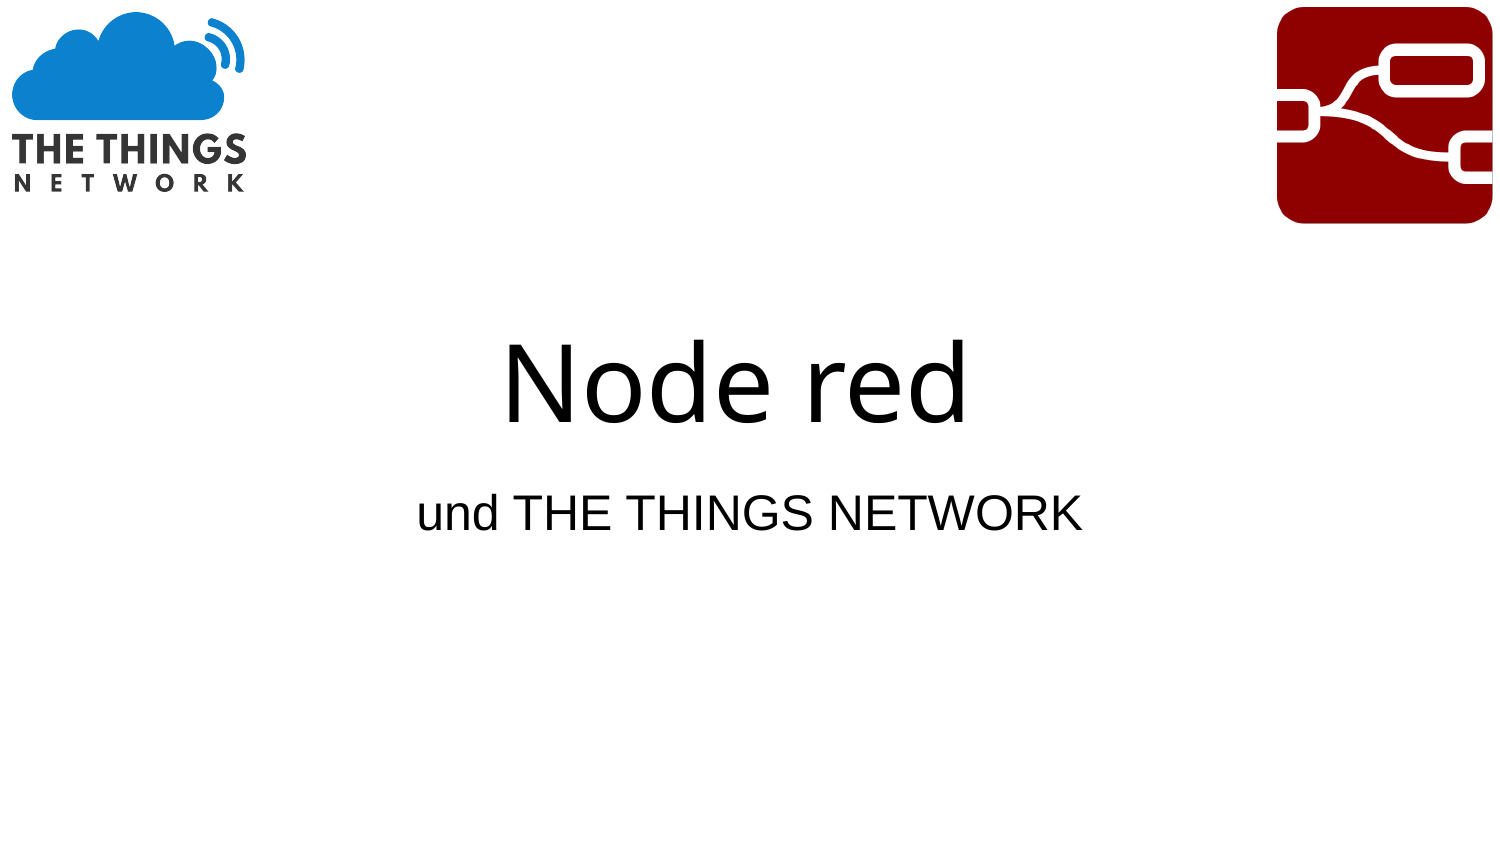

# Node red
und THE THINGS NETWORK